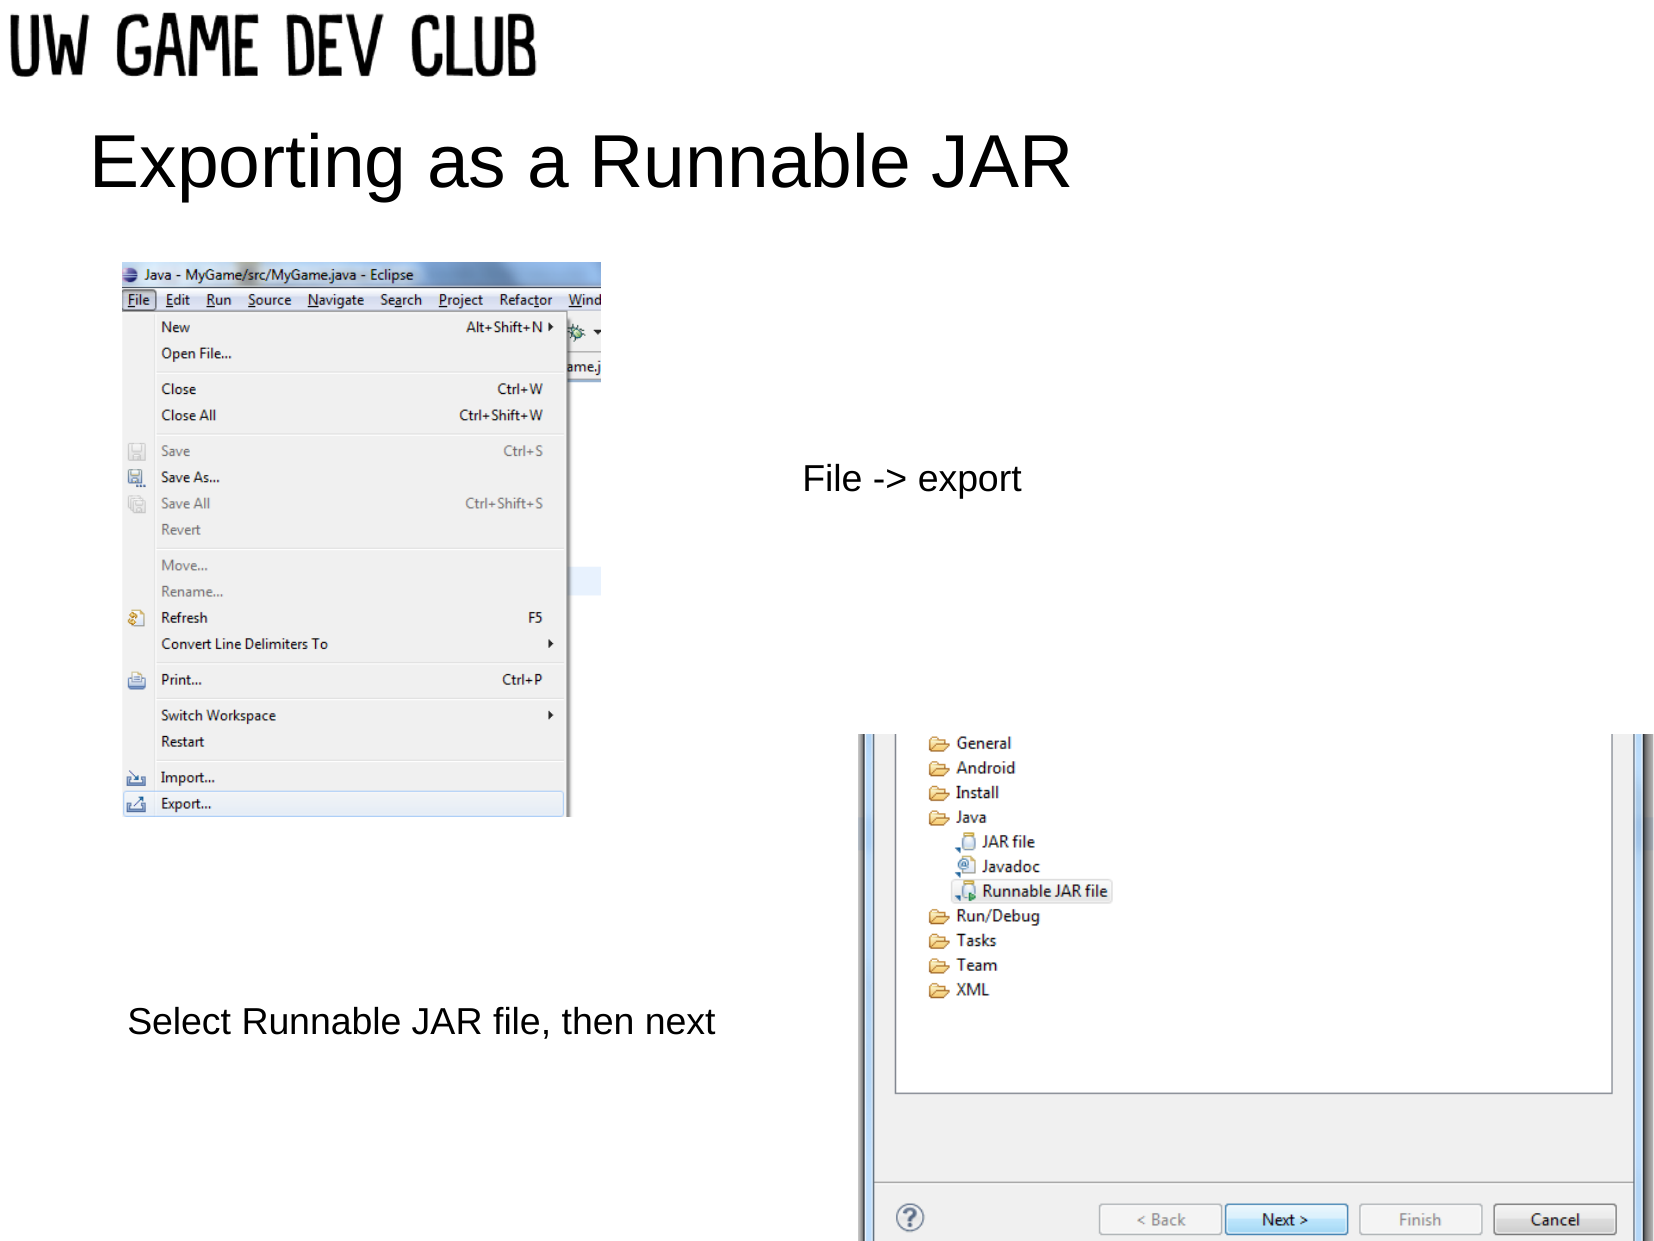

Exporting as a Runnable JAR
File -> export
Select Runnable JAR file, then next